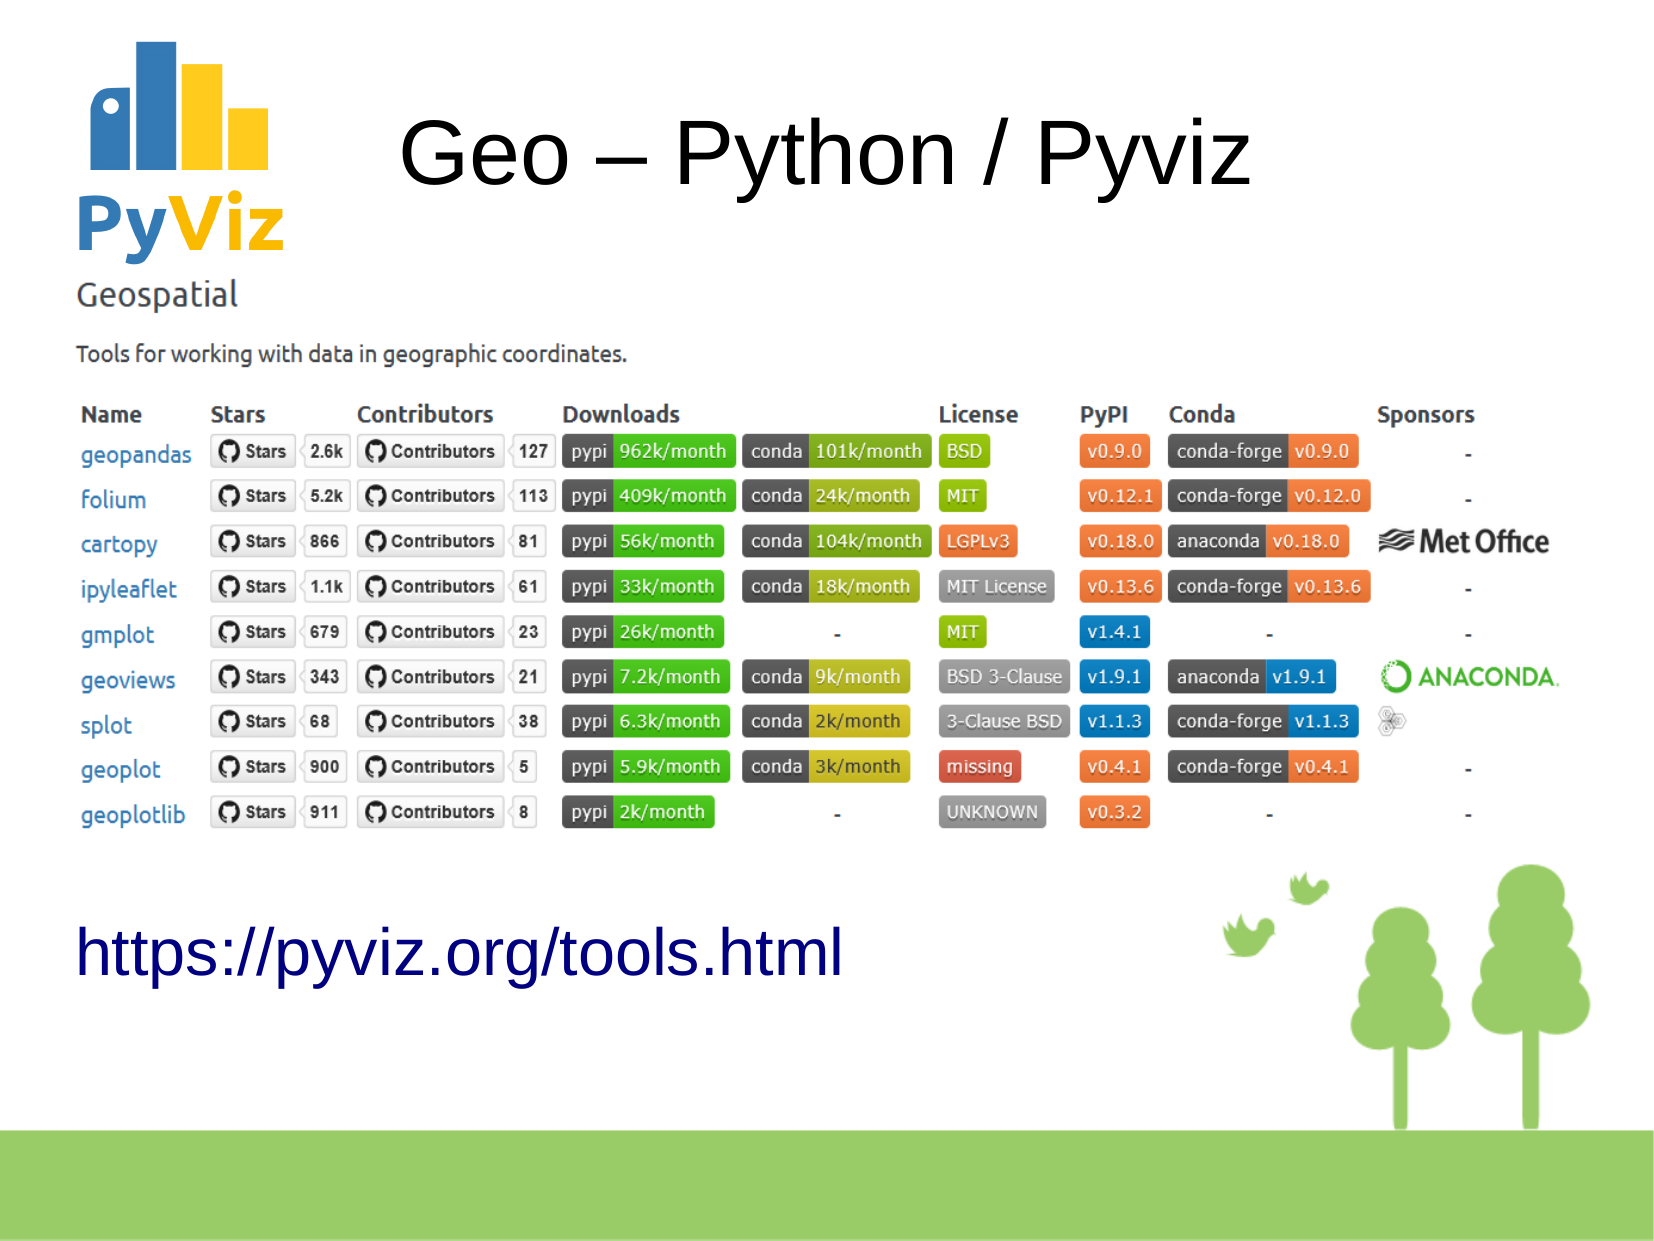

# Geo – Python / Pyviz
https://pyviz.org/tools.html